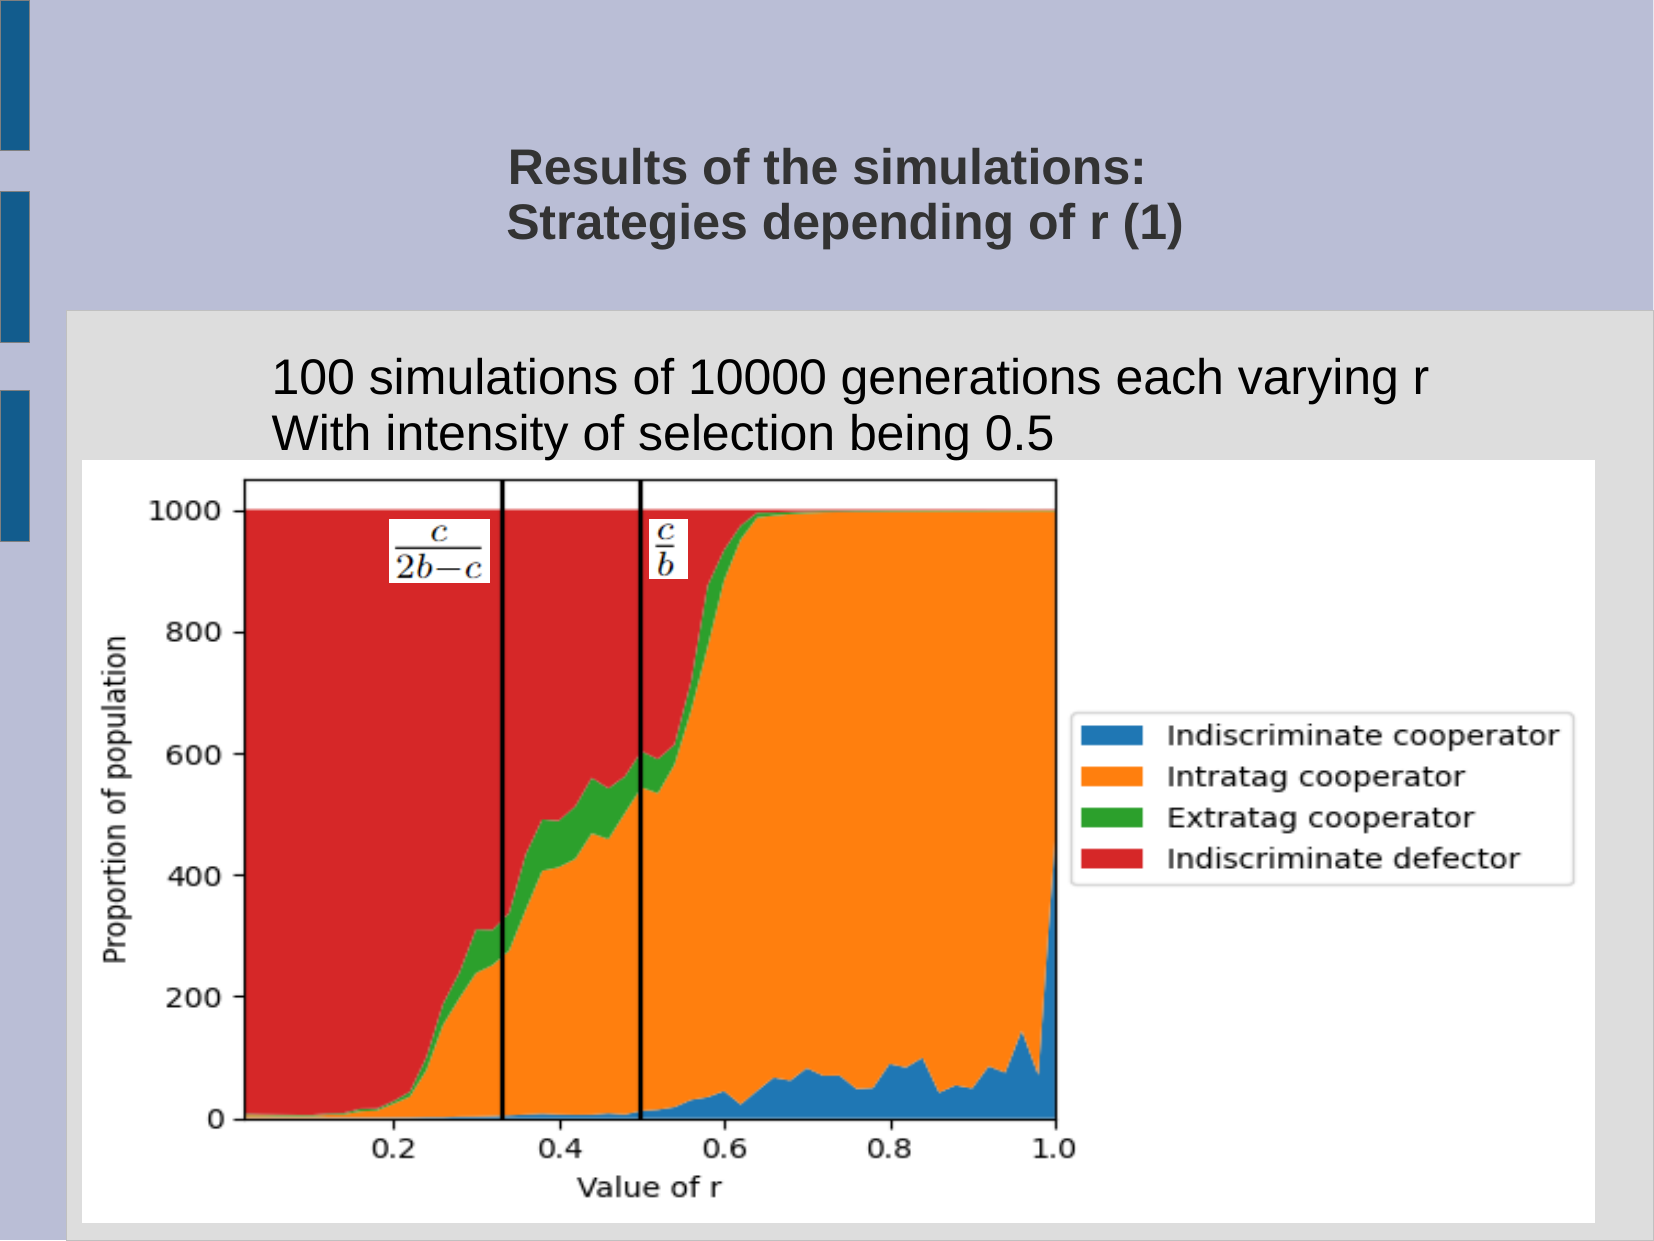

# Results of the simulations: Strategies depending of r (1)
100 simulations of 10000 generations each varying r
With intensity of selection being 0.5